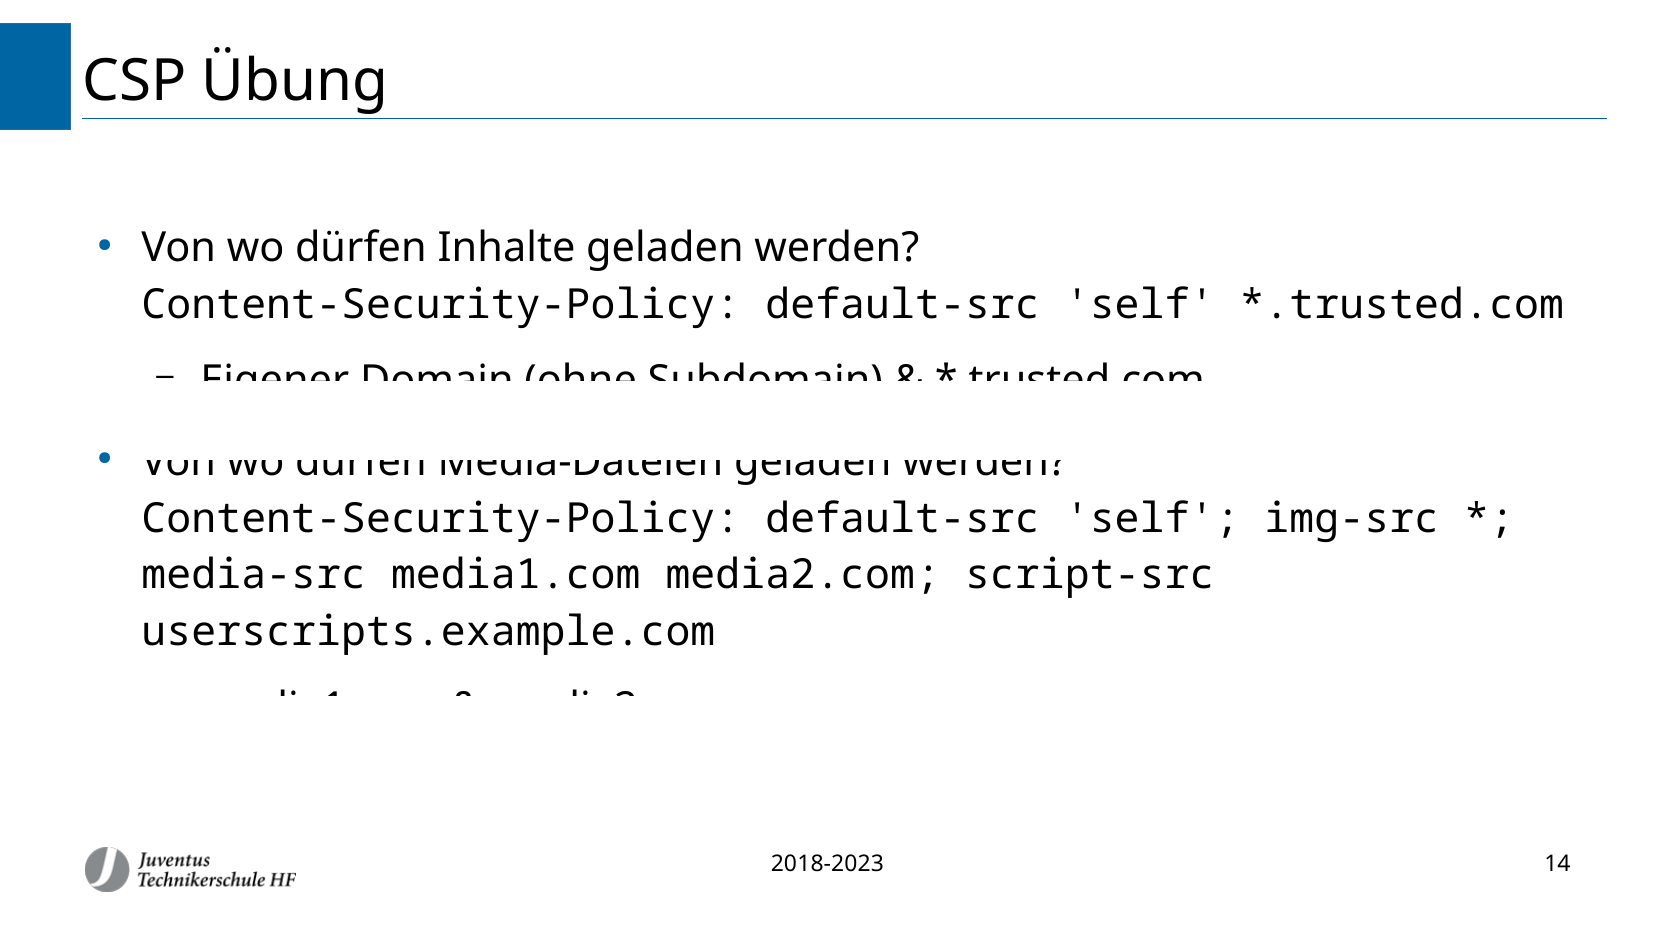

# CSP Übung
Von wo dürfen Inhalte geladen werden?
Content-Security-Policy: default-src 'self' *.trusted.com
Eigener Domain (ohne Subdomain) & *.trusted.com
Von wo dürfen Media-Dateien geladen werden?
Content-Security-Policy: default-src 'self'; img-src *; media-src media1.com media2.com; script-src userscripts.example.com
media1.com & media2.com
2018-2023
14